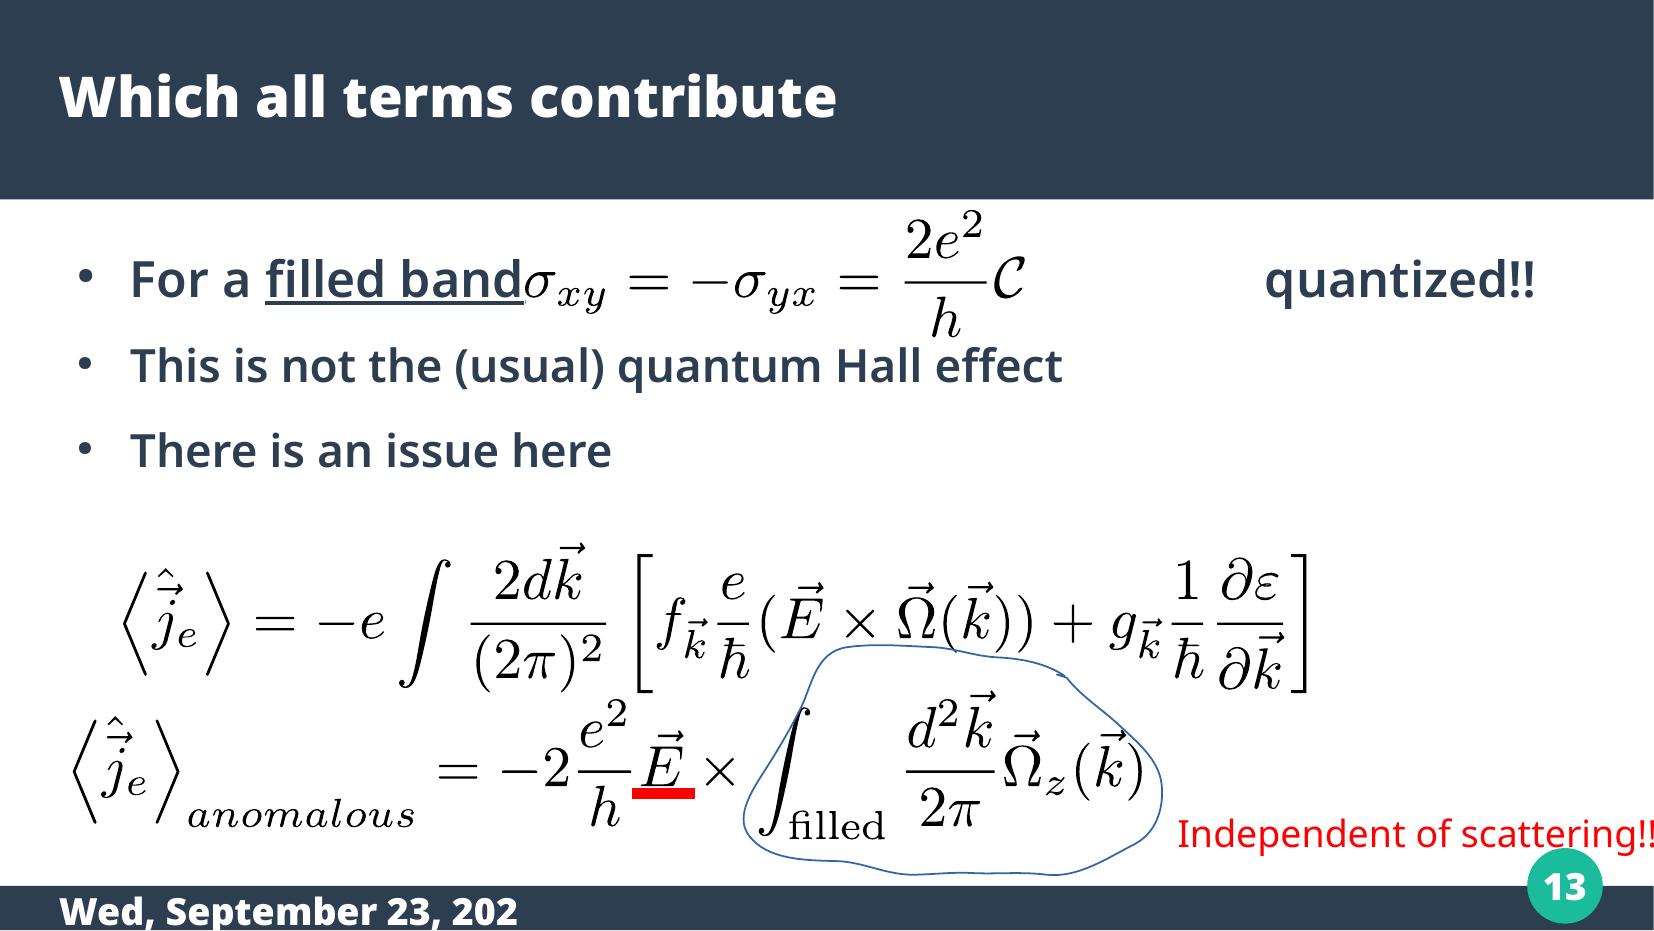

# Which all terms contribute
For a filled band, quantized!!
This is not the (usual) quantum Hall effect
There is an issue here
Independent of scattering!!